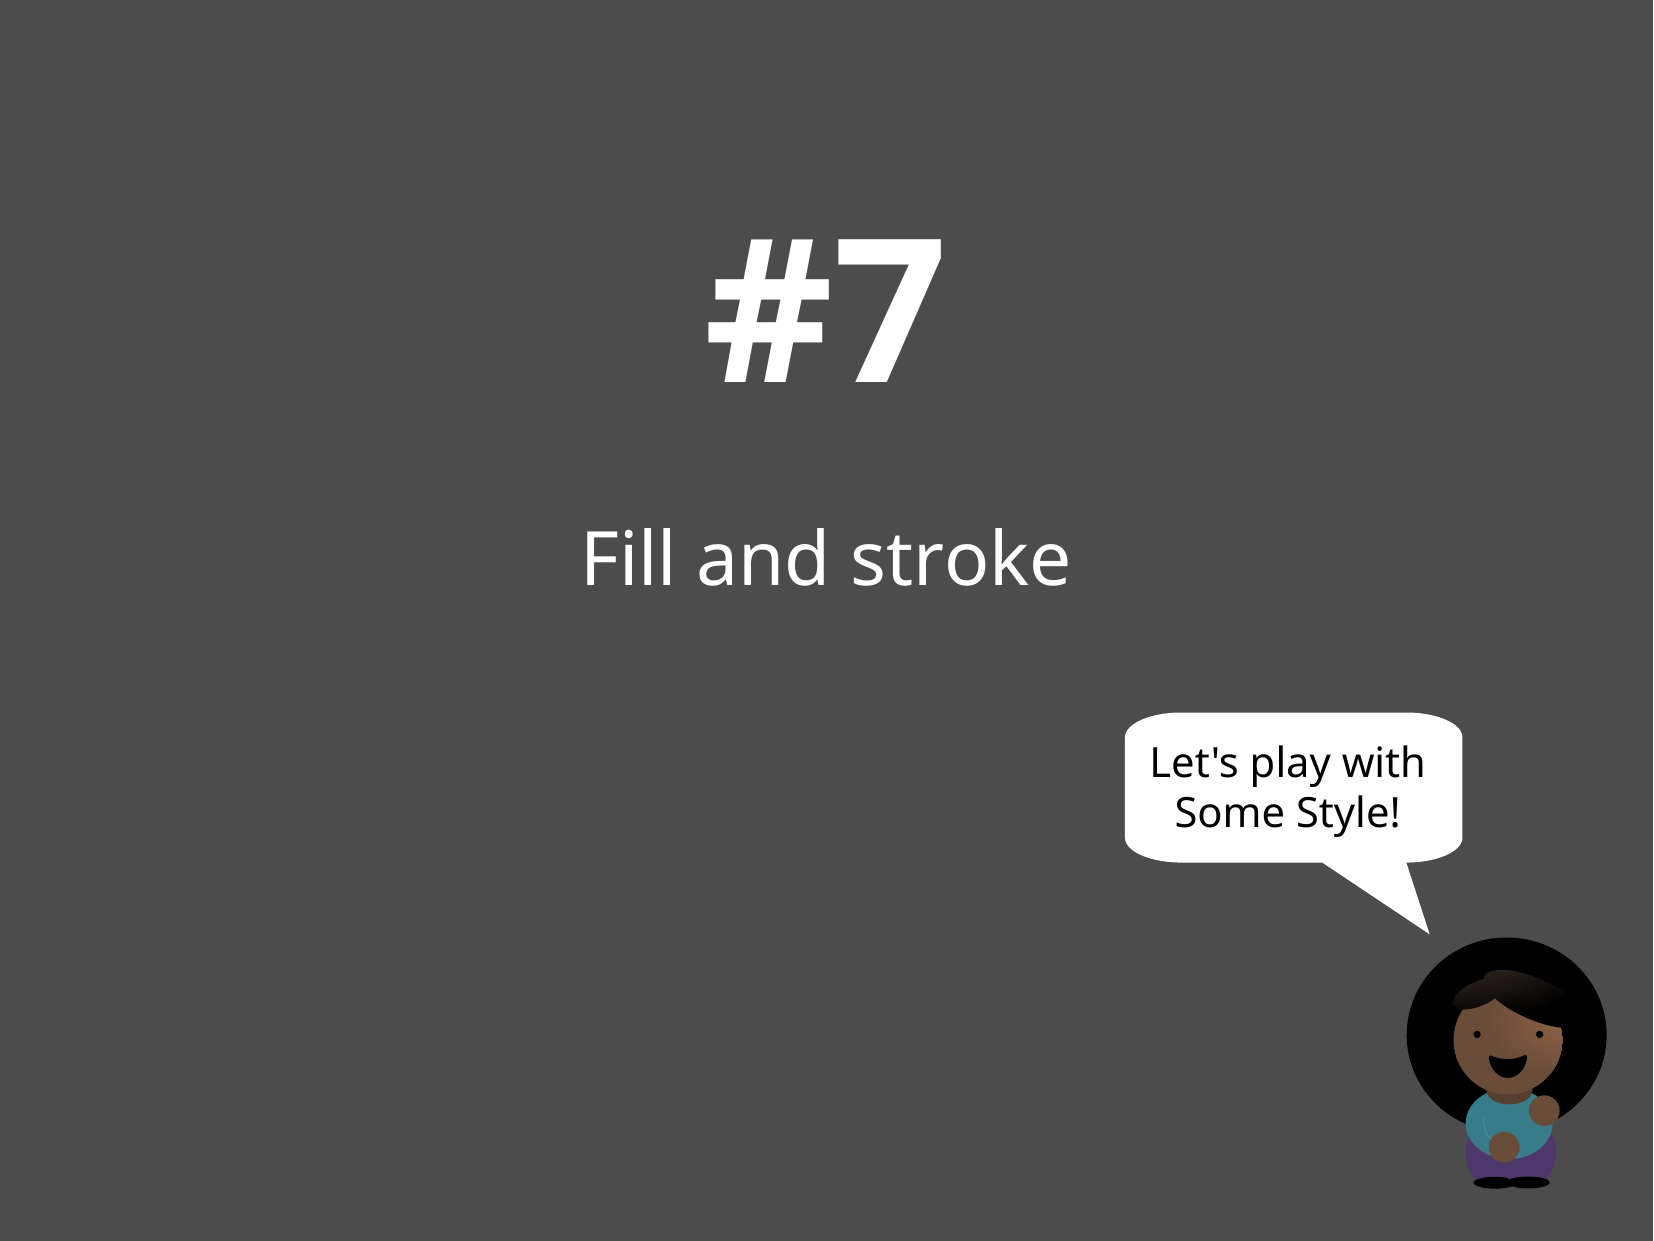

# #7 Fill and stroke
Let's play with
Some Style!